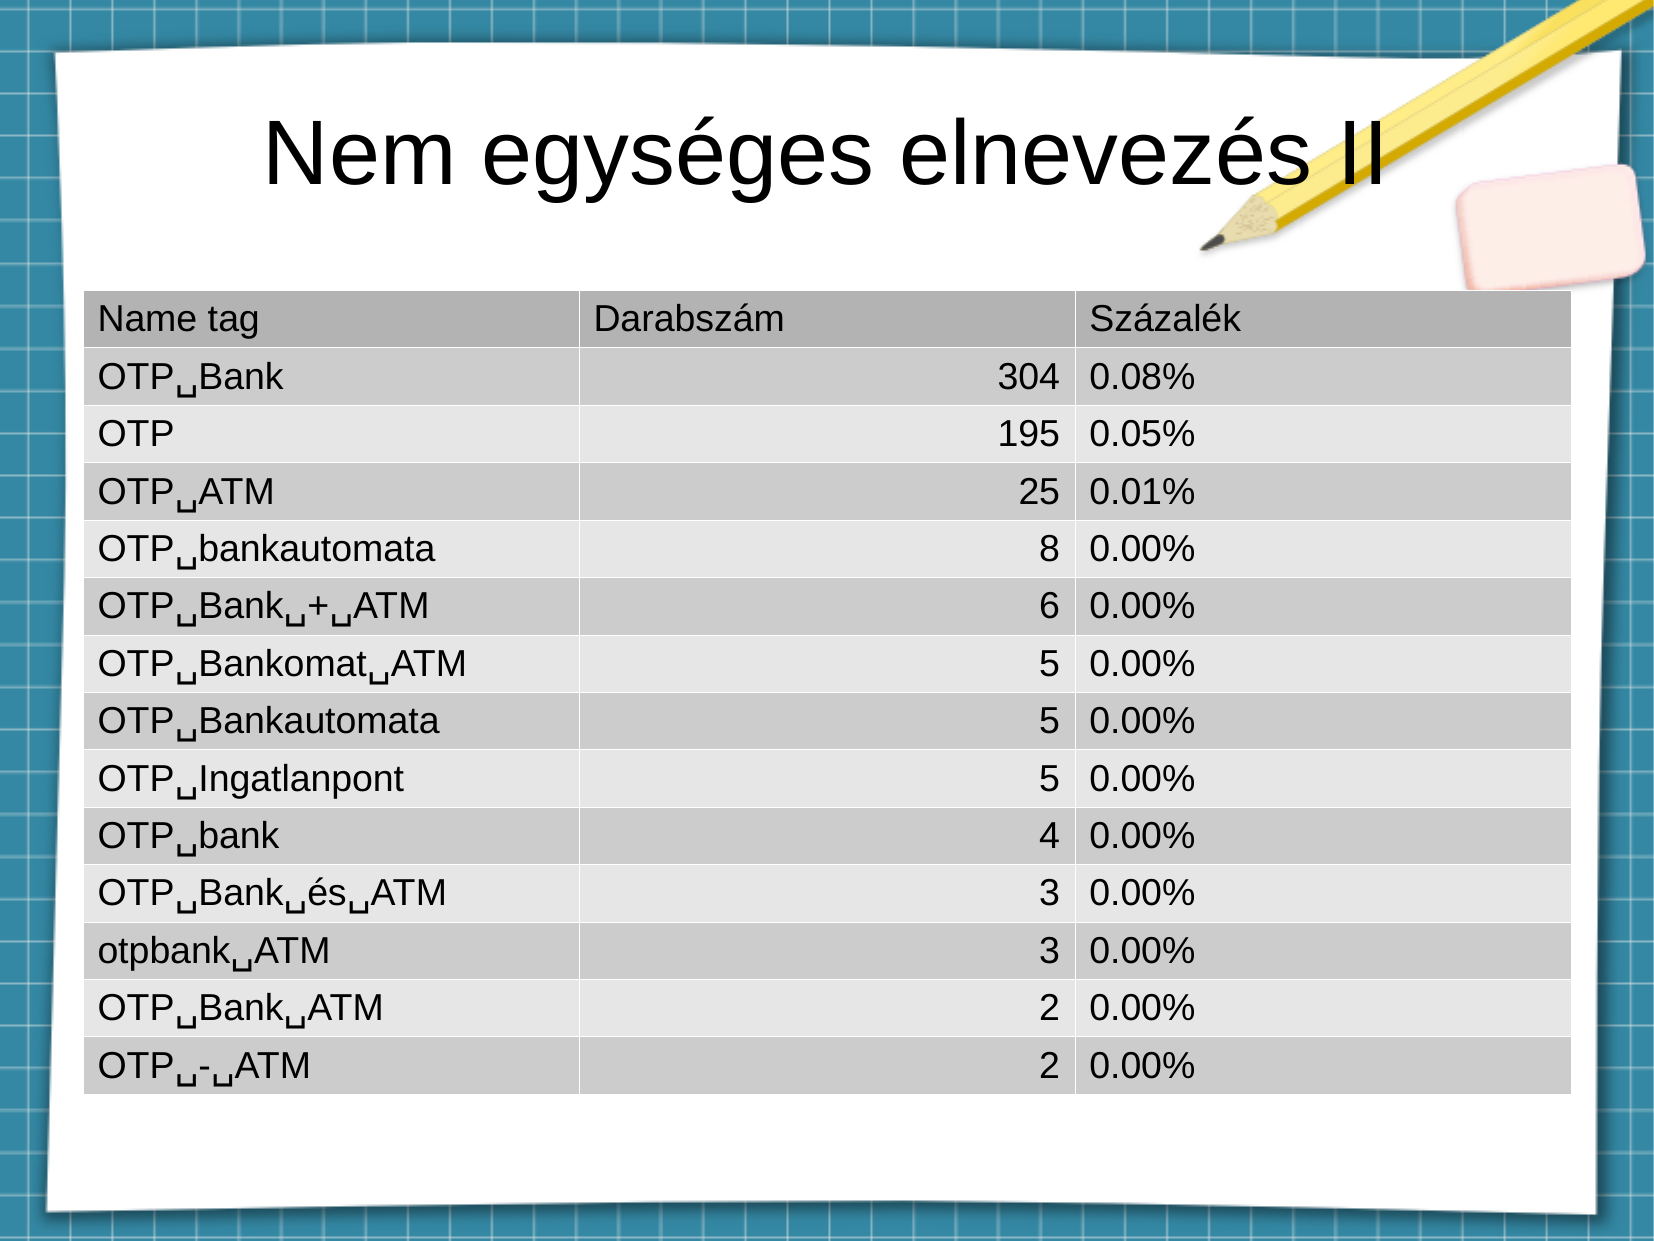

# Nem egységes elnevezés II
| Name tag | Darabszám | Százalék |
| --- | --- | --- |
| OTP␣Bank | 304 | 0.08% |
| OTP | 195 | 0.05% |
| OTP␣ATM | 25 | 0.01% |
| OTP␣bankautomata | 8 | 0.00% |
| OTP␣Bank␣+␣ATM | 6 | 0.00% |
| OTP␣Bankomat␣ATM | 5 | 0.00% |
| OTP␣Bankautomata | 5 | 0.00% |
| OTP␣Ingatlanpont | 5 | 0.00% |
| OTP␣bank | 4 | 0.00% |
| OTP␣Bank␣és␣ATM | 3 | 0.00% |
| otpbank␣ATM | 3 | 0.00% |
| OTP␣Bank␣ATM | 2 | 0.00% |
| OTP␣-␣ATM | 2 | 0.00% |